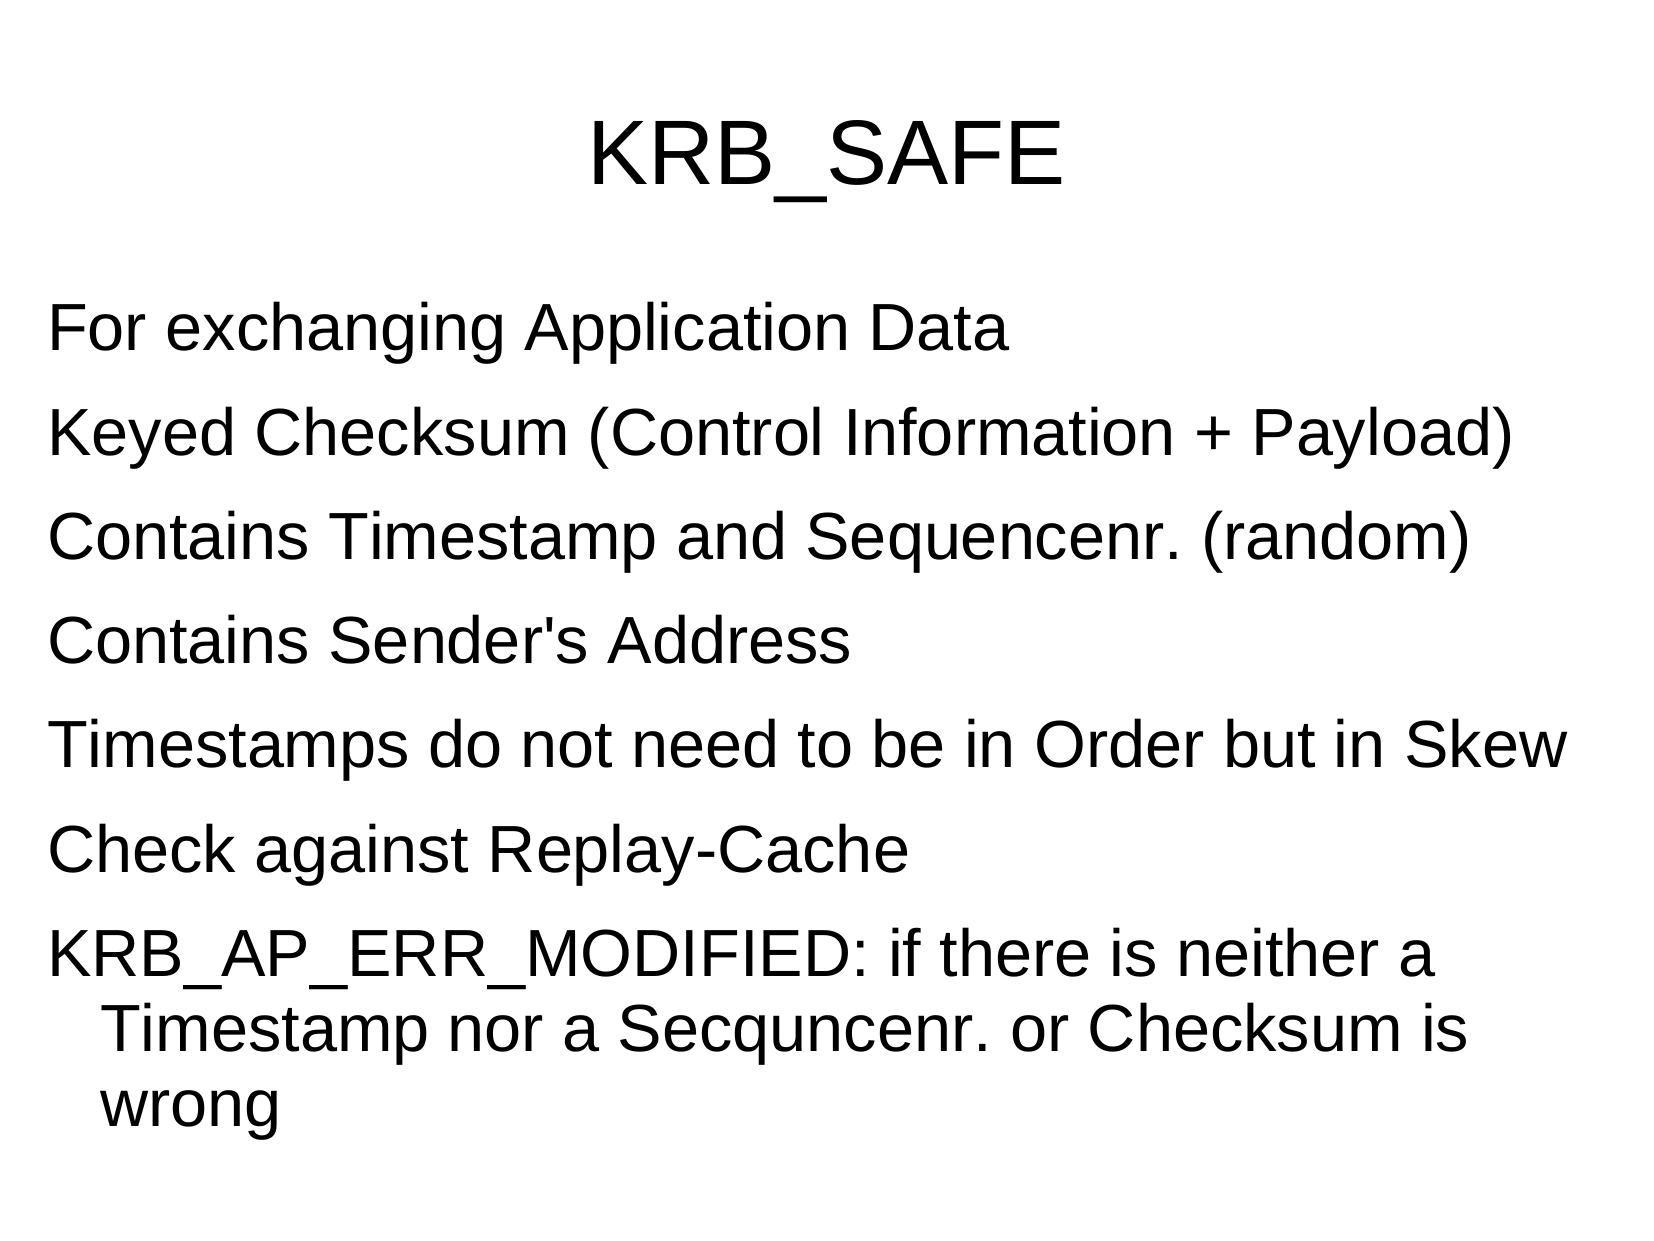

# KRB_SAFE
For exchanging Application Data
Keyed Checksum (Control Information + Payload)
Contains Timestamp and Sequencenr. (random)
Contains Sender's Address
Timestamps do not need to be in Order but in Skew
Check against Replay-Cache
KRB_AP_ERR_MODIFIED: if there is neither a Timestamp nor a Secquncenr. or Checksum is wrong